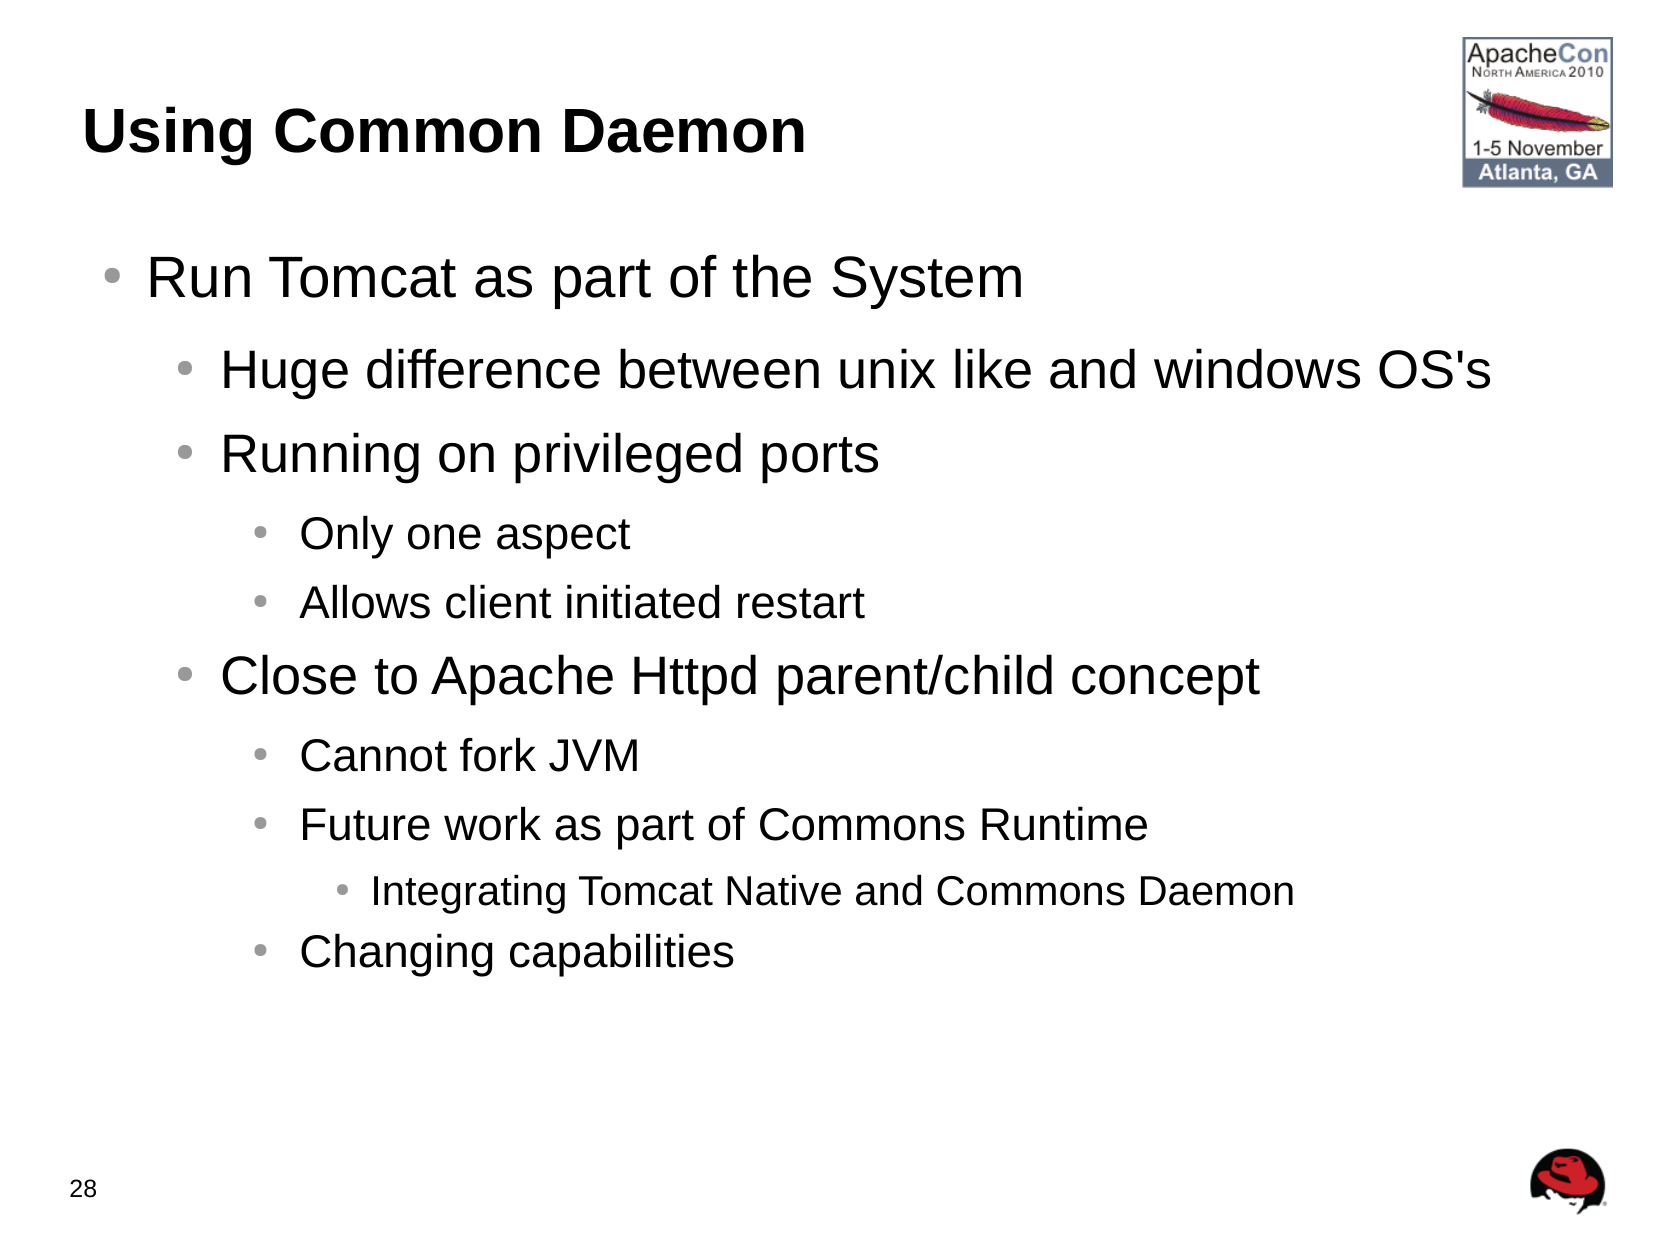

# Using Common Daemon
Run Tomcat as part of the System
Huge difference between unix like and windows OS's
Running on privileged ports
Only one aspect
Allows client initiated restart
Close to Apache Httpd parent/child concept
Cannot fork JVM
Future work as part of Commons Runtime
Integrating Tomcat Native and Commons Daemon
Changing capabilities